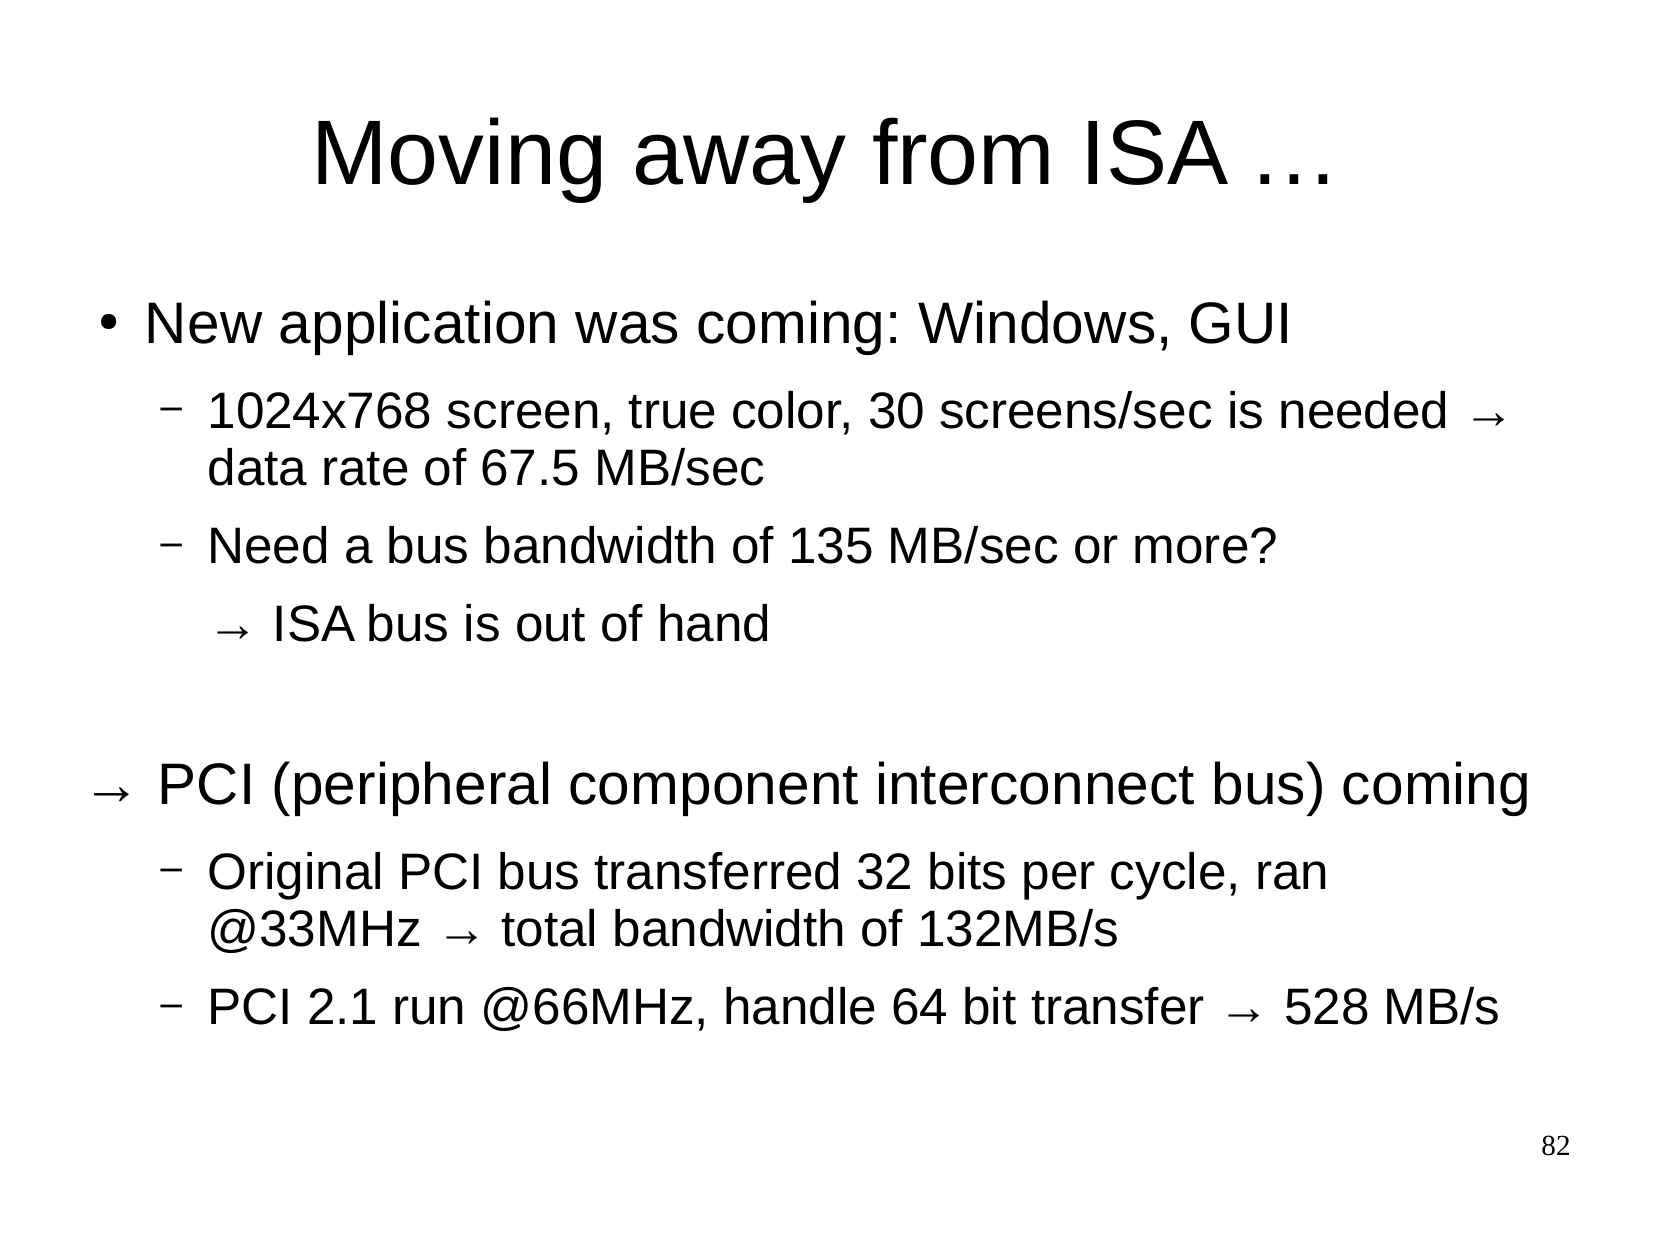

# Moving away from ISA …
New application was coming: Windows, GUI
1024x768 screen, true color, 30 screens/sec is needed → data rate of 67.5 MB/sec
Need a bus bandwidth of 135 MB/sec or more?
→ ISA bus is out of hand
→ PCI (peripheral component interconnect bus) coming
Original PCI bus transferred 32 bits per cycle, ran @33MHz → total bandwidth of 132MB/s
PCI 2.1 run @66MHz, handle 64 bit transfer → 528 MB/s
82